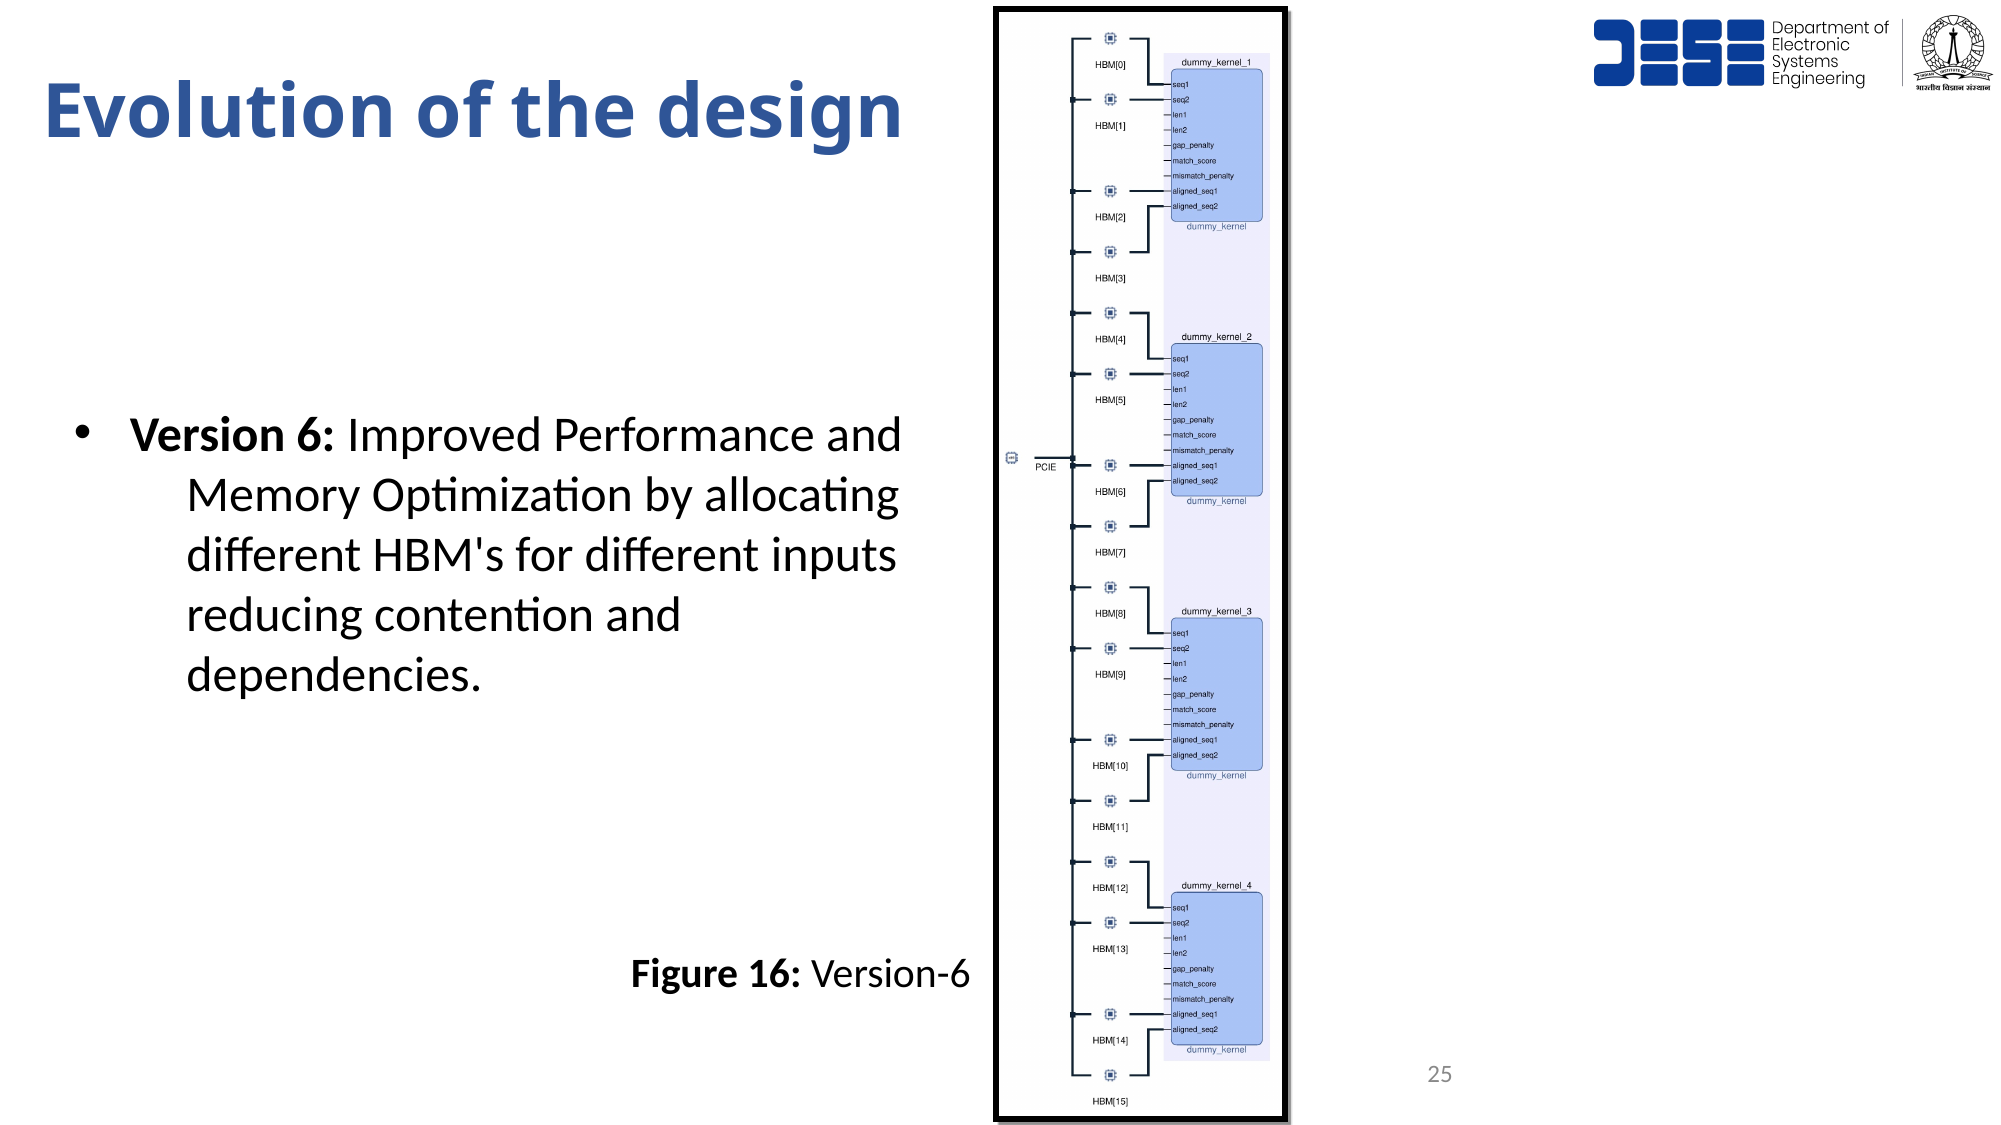

# Evolution of the design
Version 6: Improved Performance and Memory Optimization by allocating different HBM's for different inputs reducing contention and dependencies.
Figure 16: Version-6
25